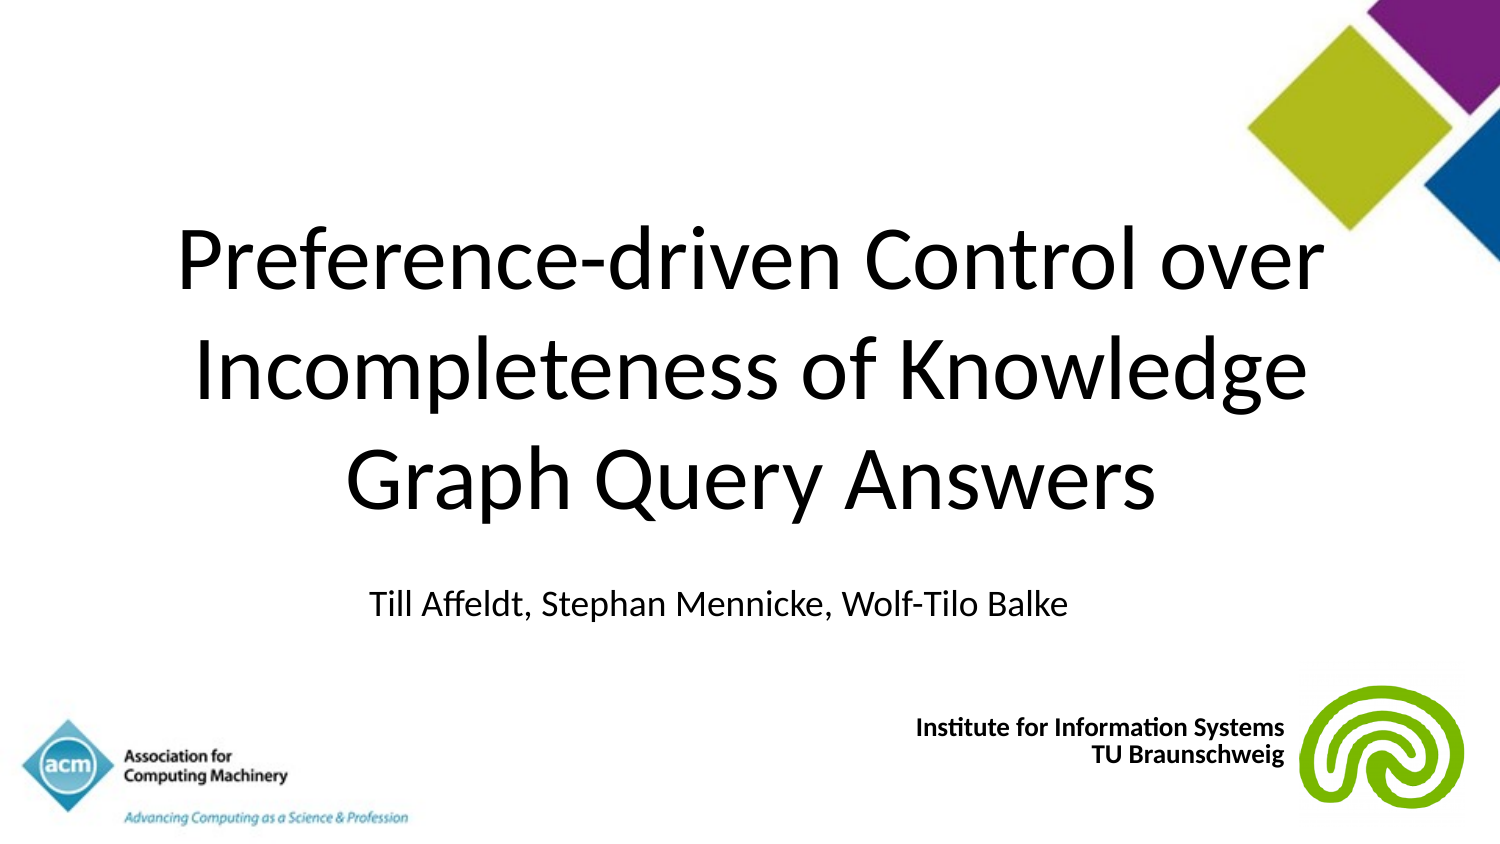

# Preference-driven Control over Incompleteness of Knowledge Graph Query Answers
Till Affeldt, Stephan Mennicke, Wolf-Tilo Balke
Institute for Information Systems
TU Braunschweig